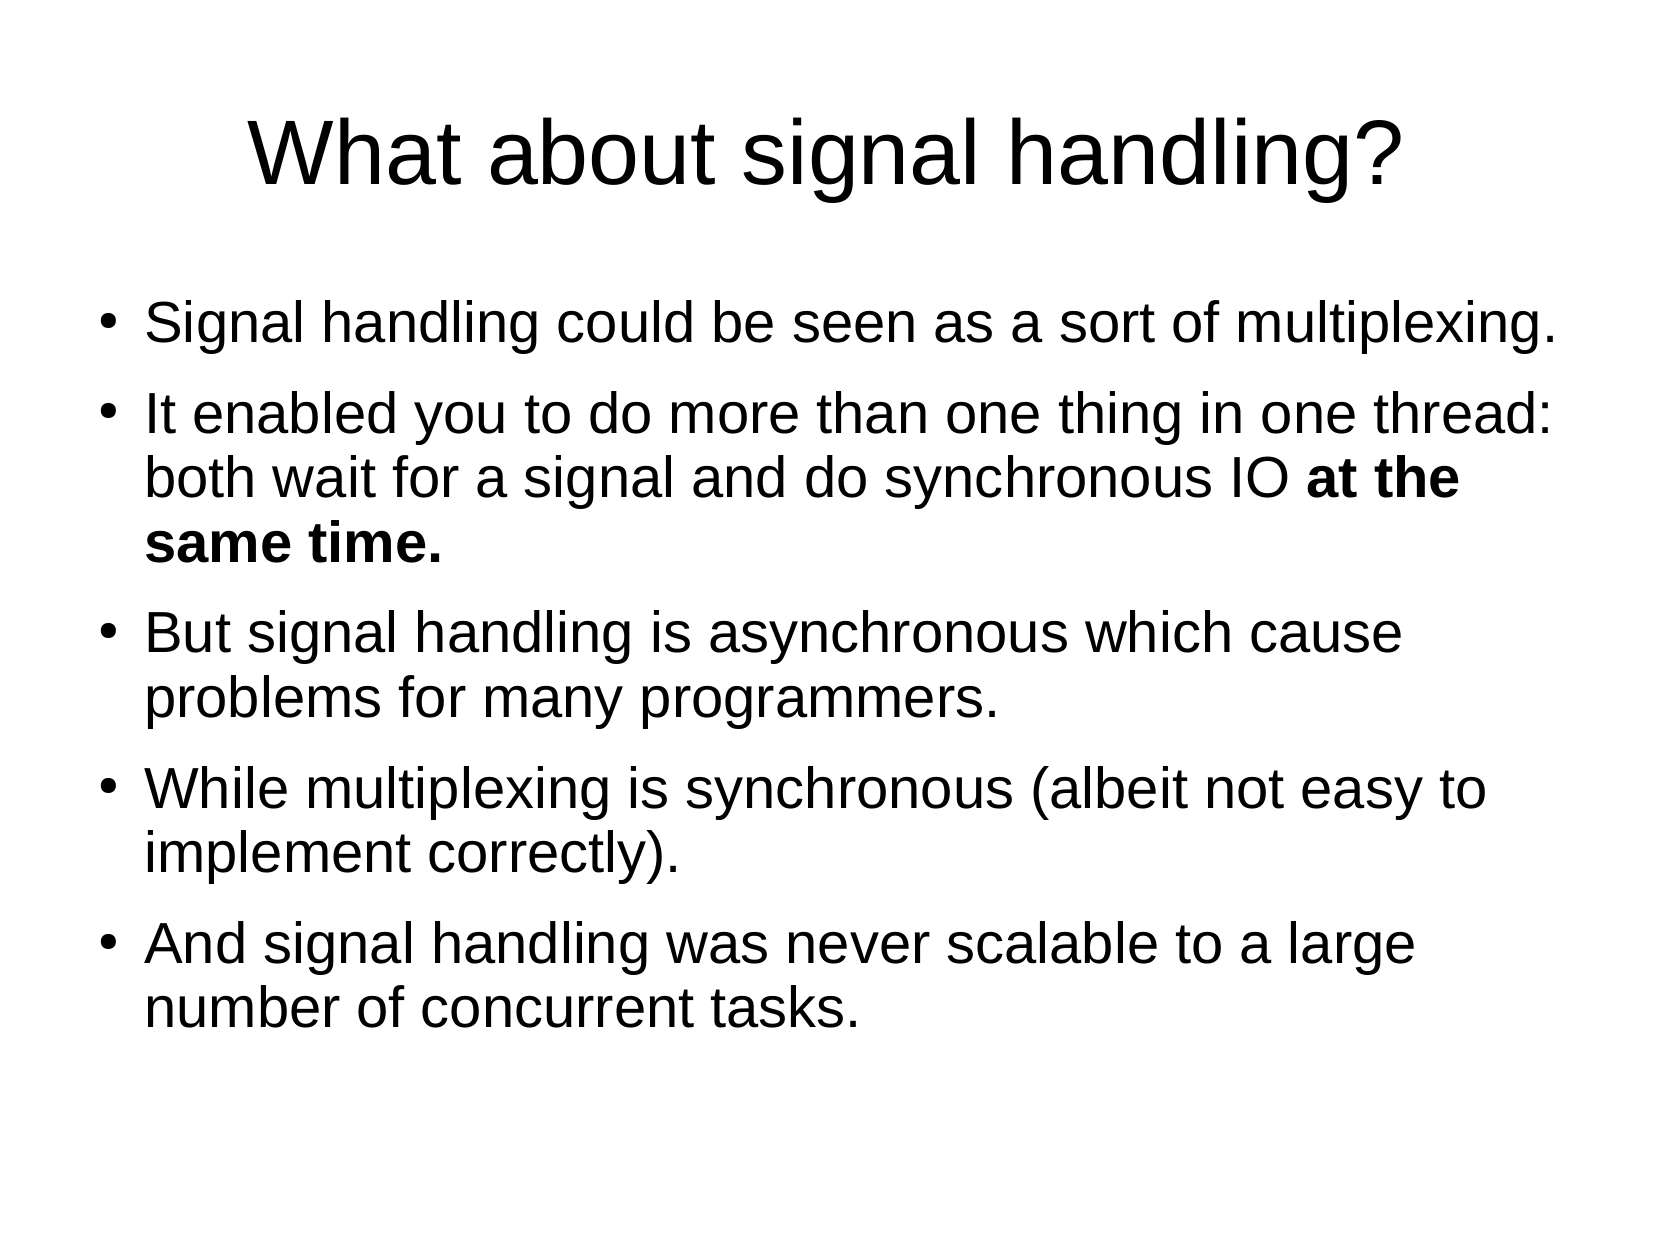

# What about signal handling?
Signal handling could be seen as a sort of multiplexing.
It enabled you to do more than one thing in one thread: both wait for a signal and do synchronous IO at the same time.
But signal handling is asynchronous which cause problems for many programmers.
While multiplexing is synchronous (albeit not easy to implement correctly).
And signal handling was never scalable to a large number of concurrent tasks.